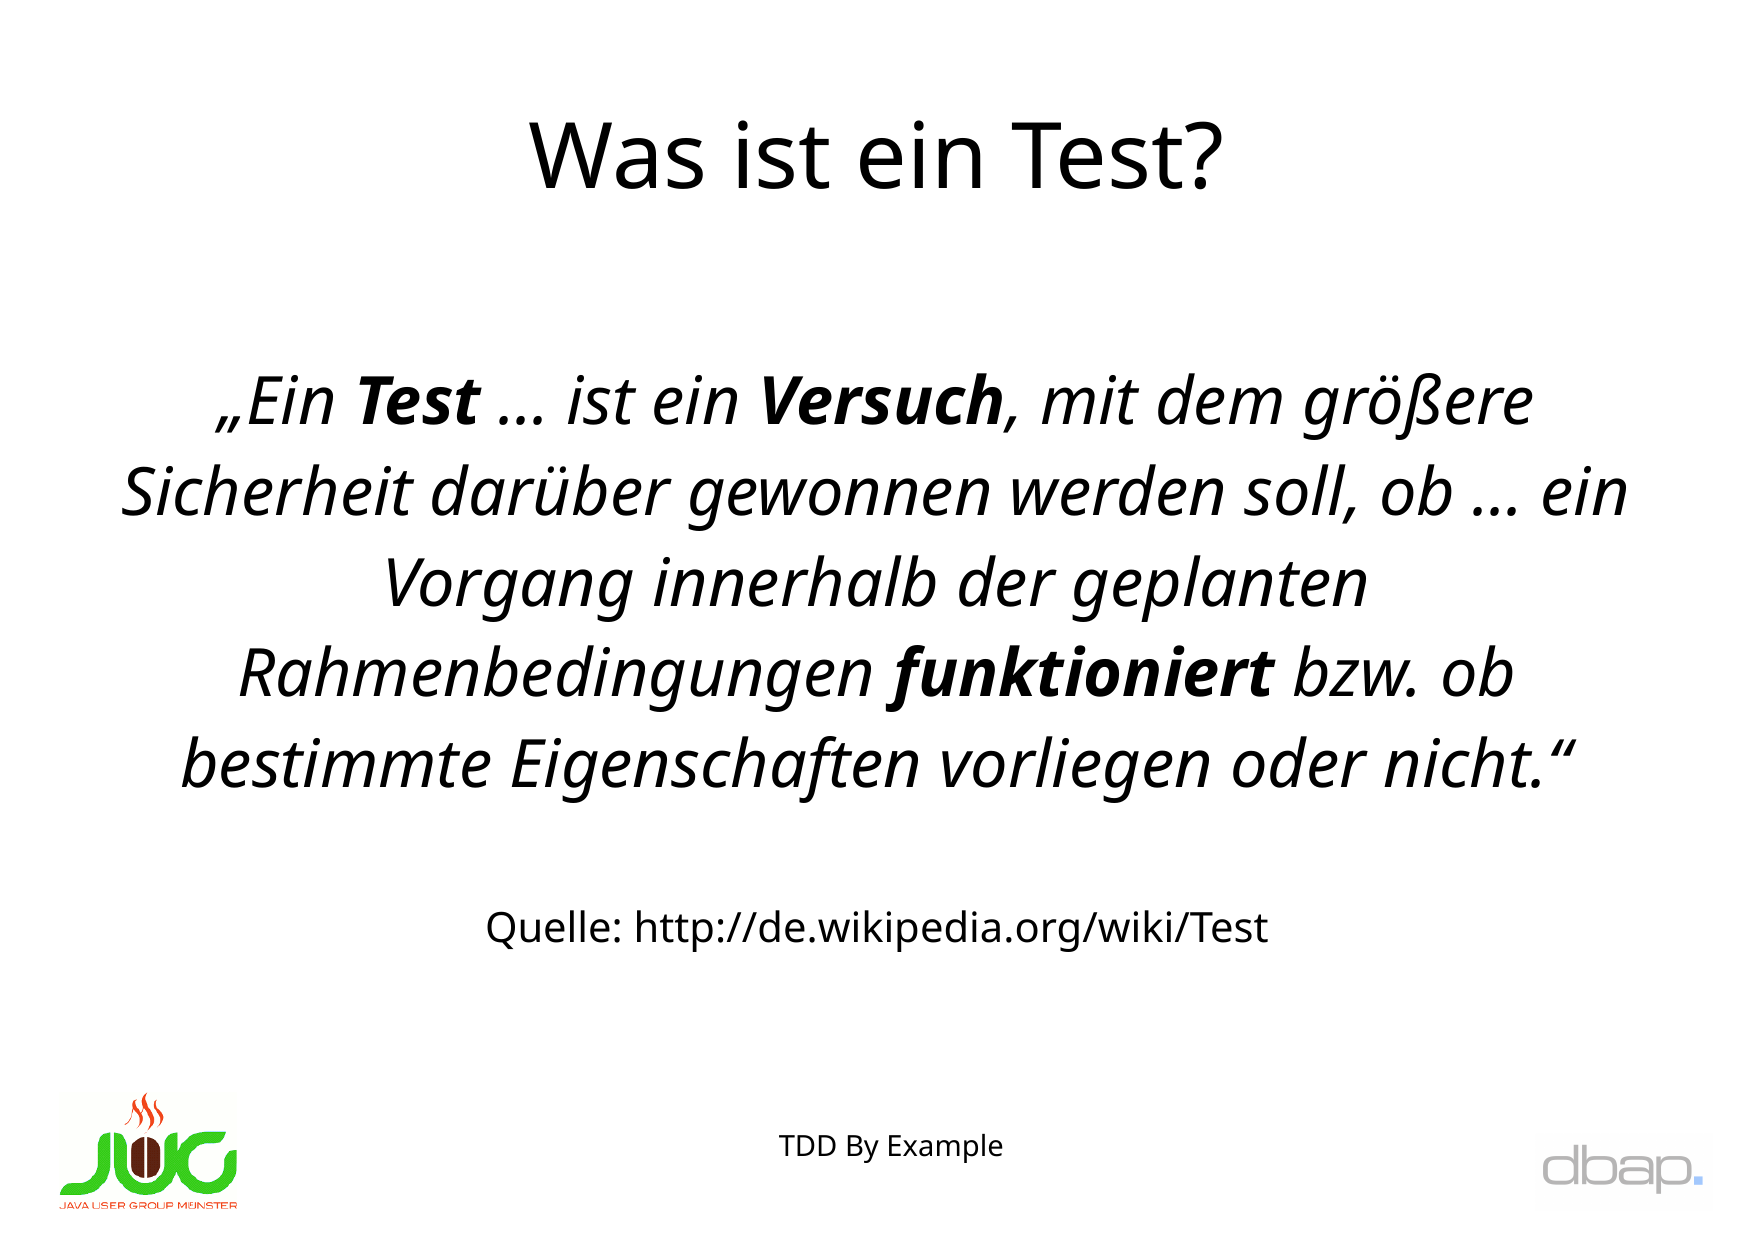

# Was ist ein Test?
„Ein Test ... ist ein Versuch, mit dem größere Sicherheit darüber gewonnen werden soll, ob ... ein Vorgang innerhalb der geplanten Rahmenbedingungen funktioniert bzw. ob bestimmte Eigenschaften vorliegen oder nicht.“
Quelle: http://de.wikipedia.org/wiki/Test
TDD By Example